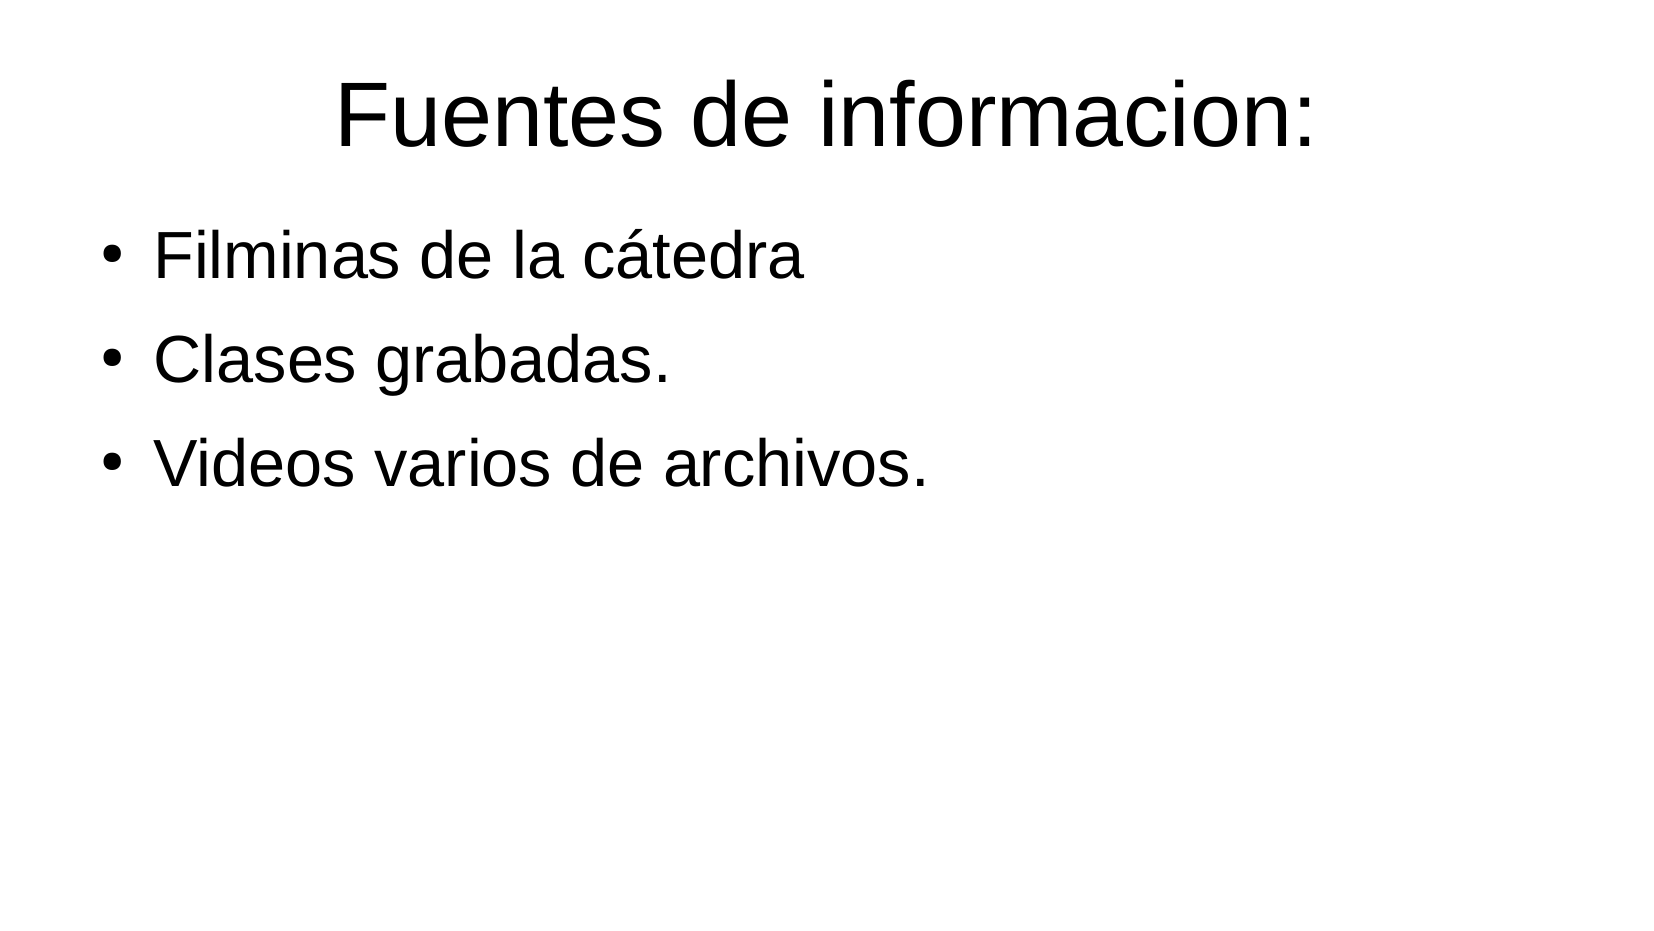

# Fuentes de informacion:
Filminas de la cátedra
Clases grabadas.
Videos varios de archivos.